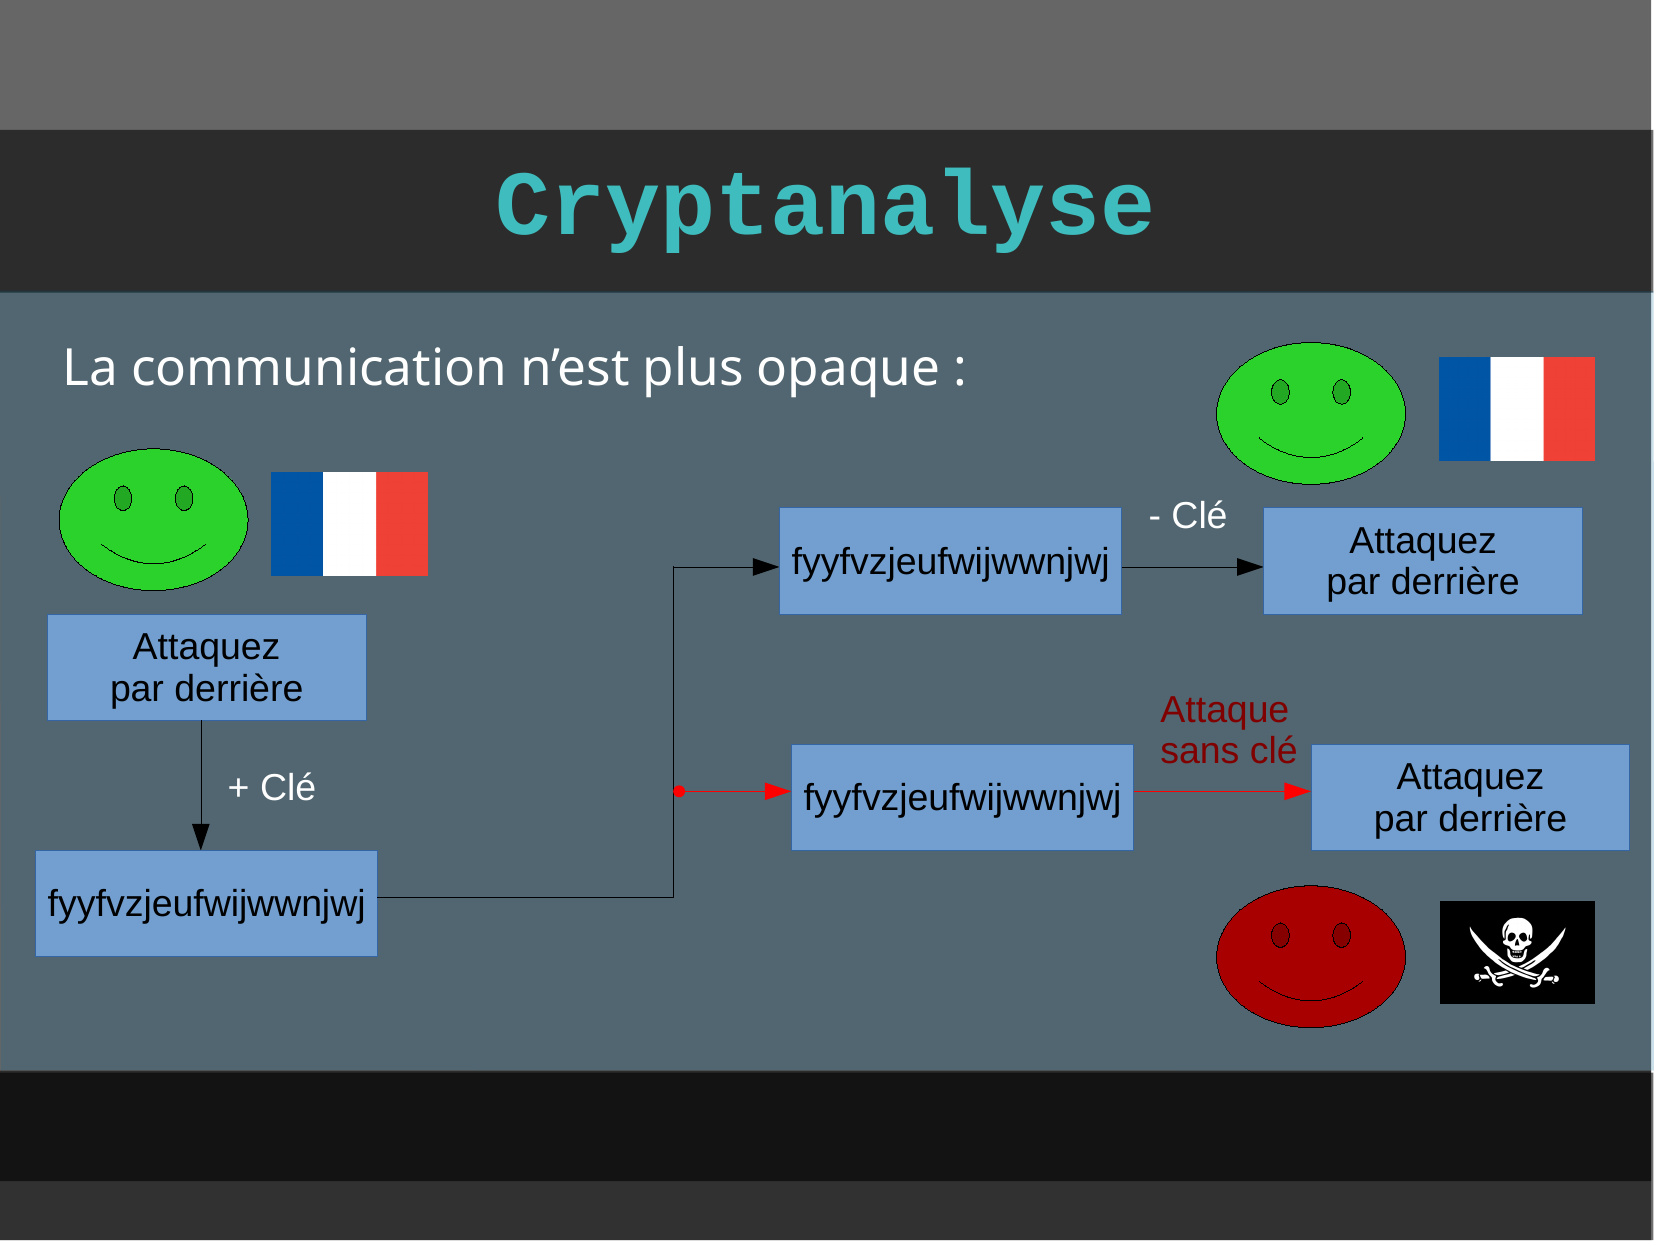

# Cryptanalyse
La communication n’est plus opaque :
- Clé
fyyfvzjeufwijwwnjwj
Attaquez
par derrière
Attaquez
par derrière
Attaque
sans clé
fyyfvzjeufwijwwnjwj
Attaquez
par derrière
+ Clé
fyyfvzjeufwijwwnjwj
8